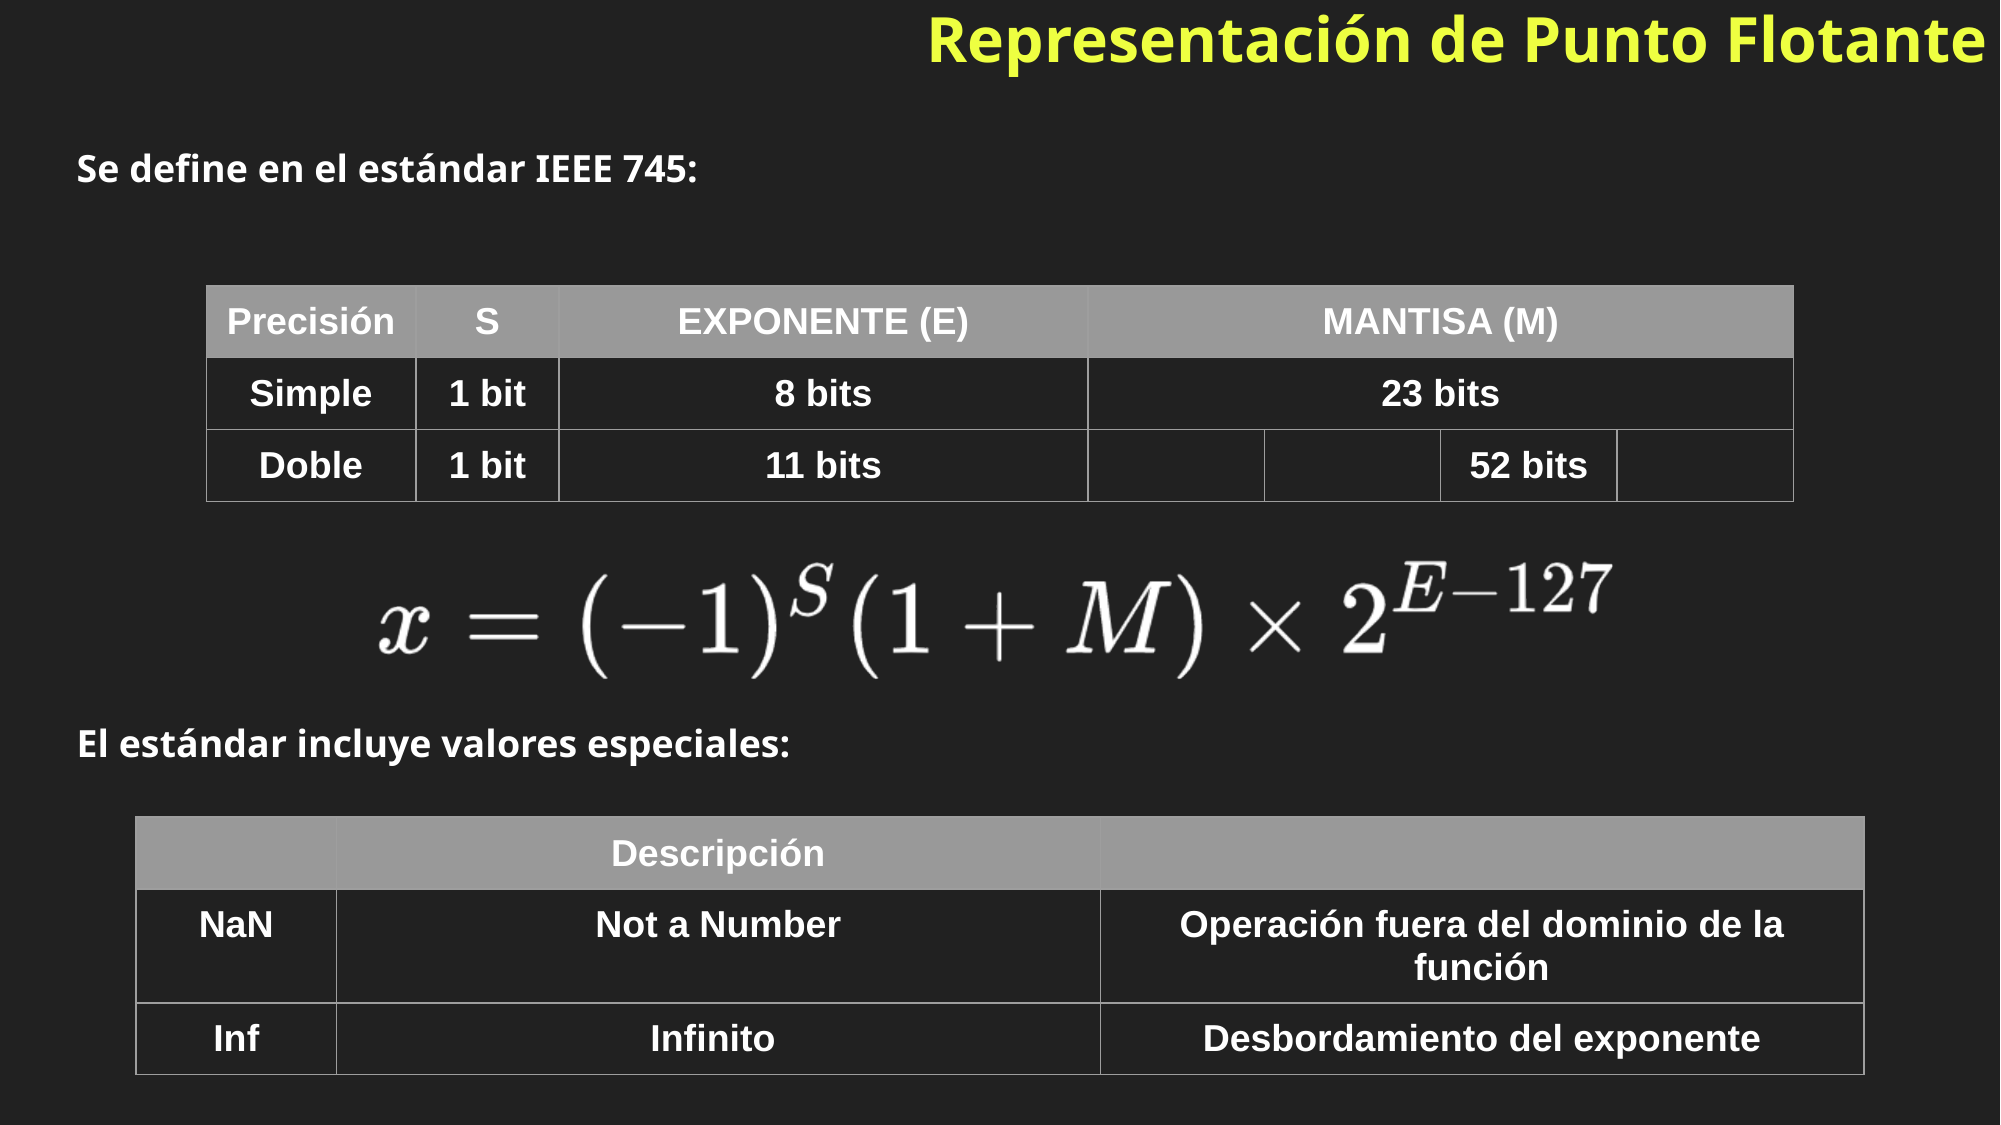

# Representación de Punto Flotante
Se define en el estándar IEEE 745:
| Precisión | S | EXPONENTE (E) | MANTISA (M) | | | |
| --- | --- | --- | --- | --- | --- | --- |
| Simple | 1 bit | 8 bits | 23 bits | | | |
| Doble | 1 bit | 11 bits | | | 52 bits | |
El estándar incluye valores especiales:
| | Descripción | |
| --- | --- | --- |
| NaN | Not a Number | Operación fuera del dominio de la función |
| Inf | Infinito | Desbordamiento del exponente |